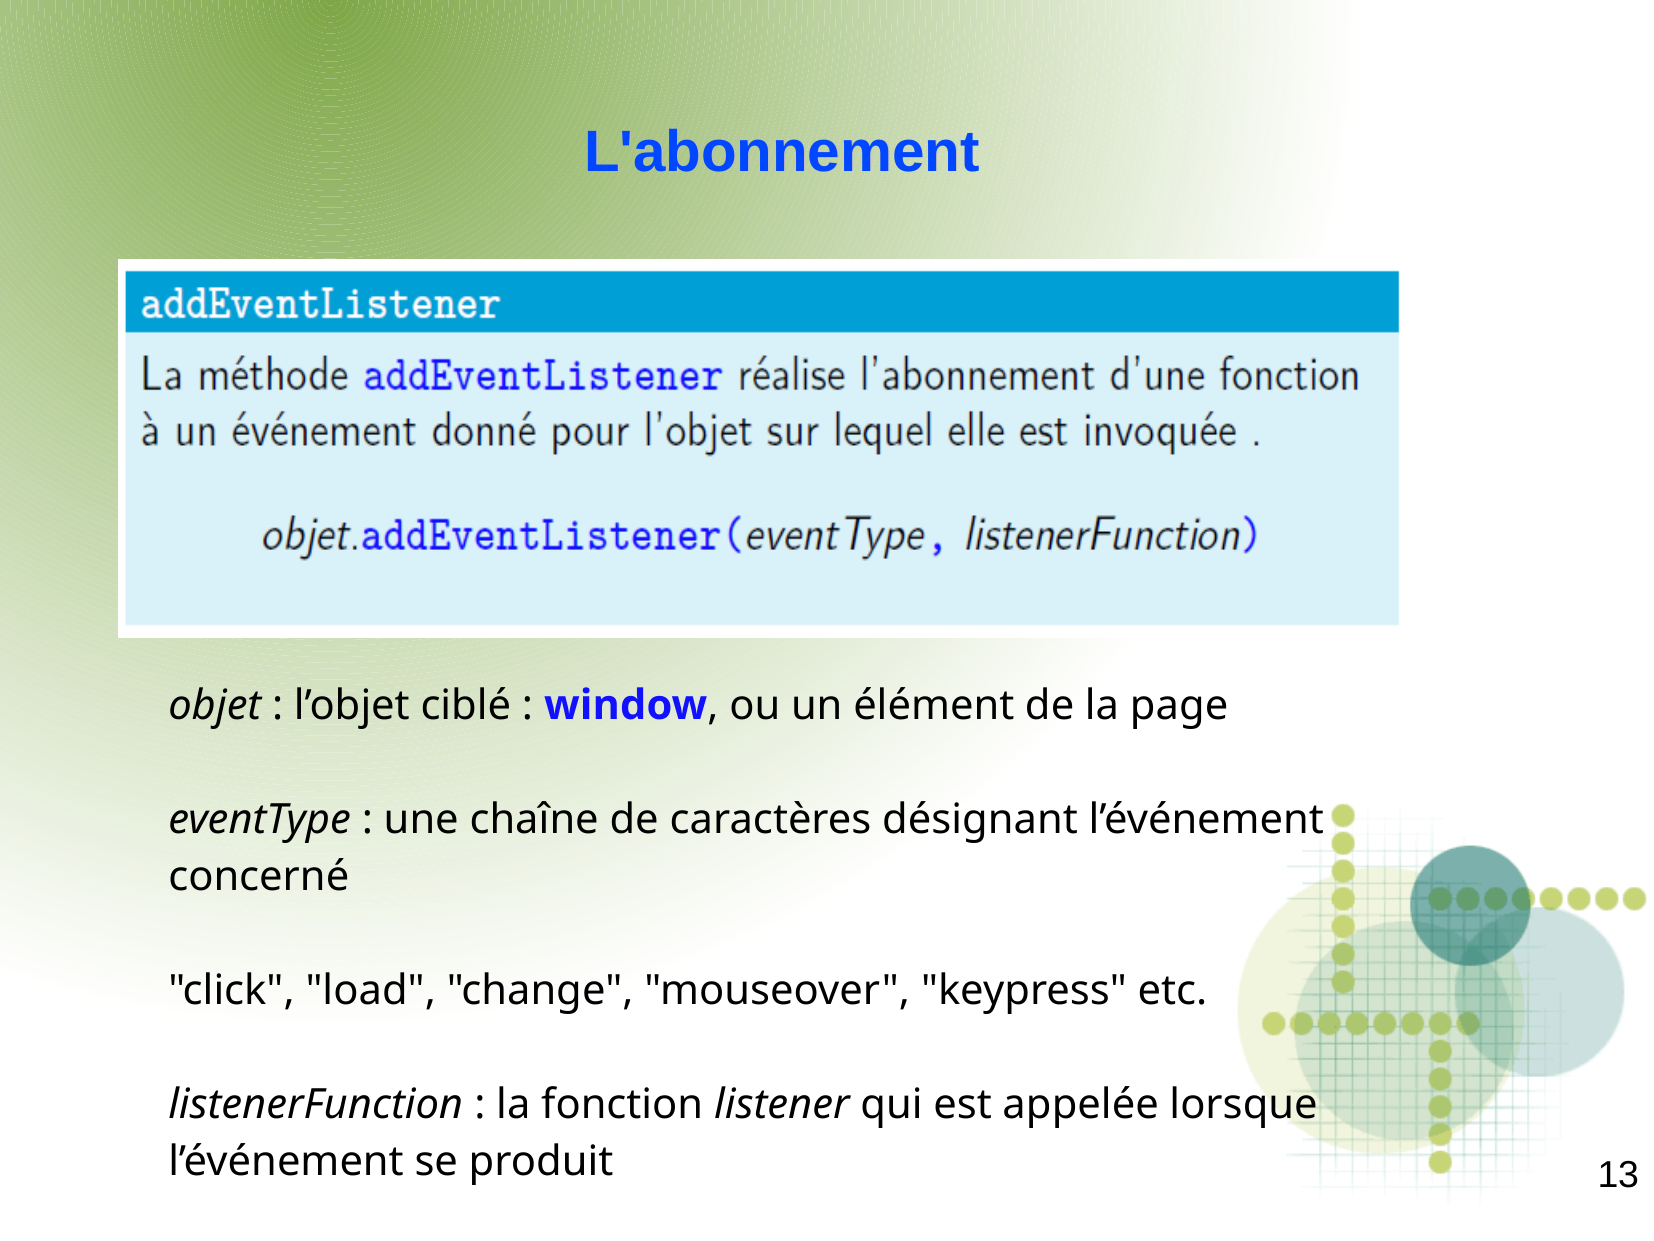

# L'abonnement
objet : l’objet ciblé : window, ou un élément de la page
eventType : une chaîne de caractères désignant l’événement concerné
"click", "load", "change", "mouseover", "keypress" etc.
listenerFunction : la fonction listener qui est appelée lorsque
l’événement se produit